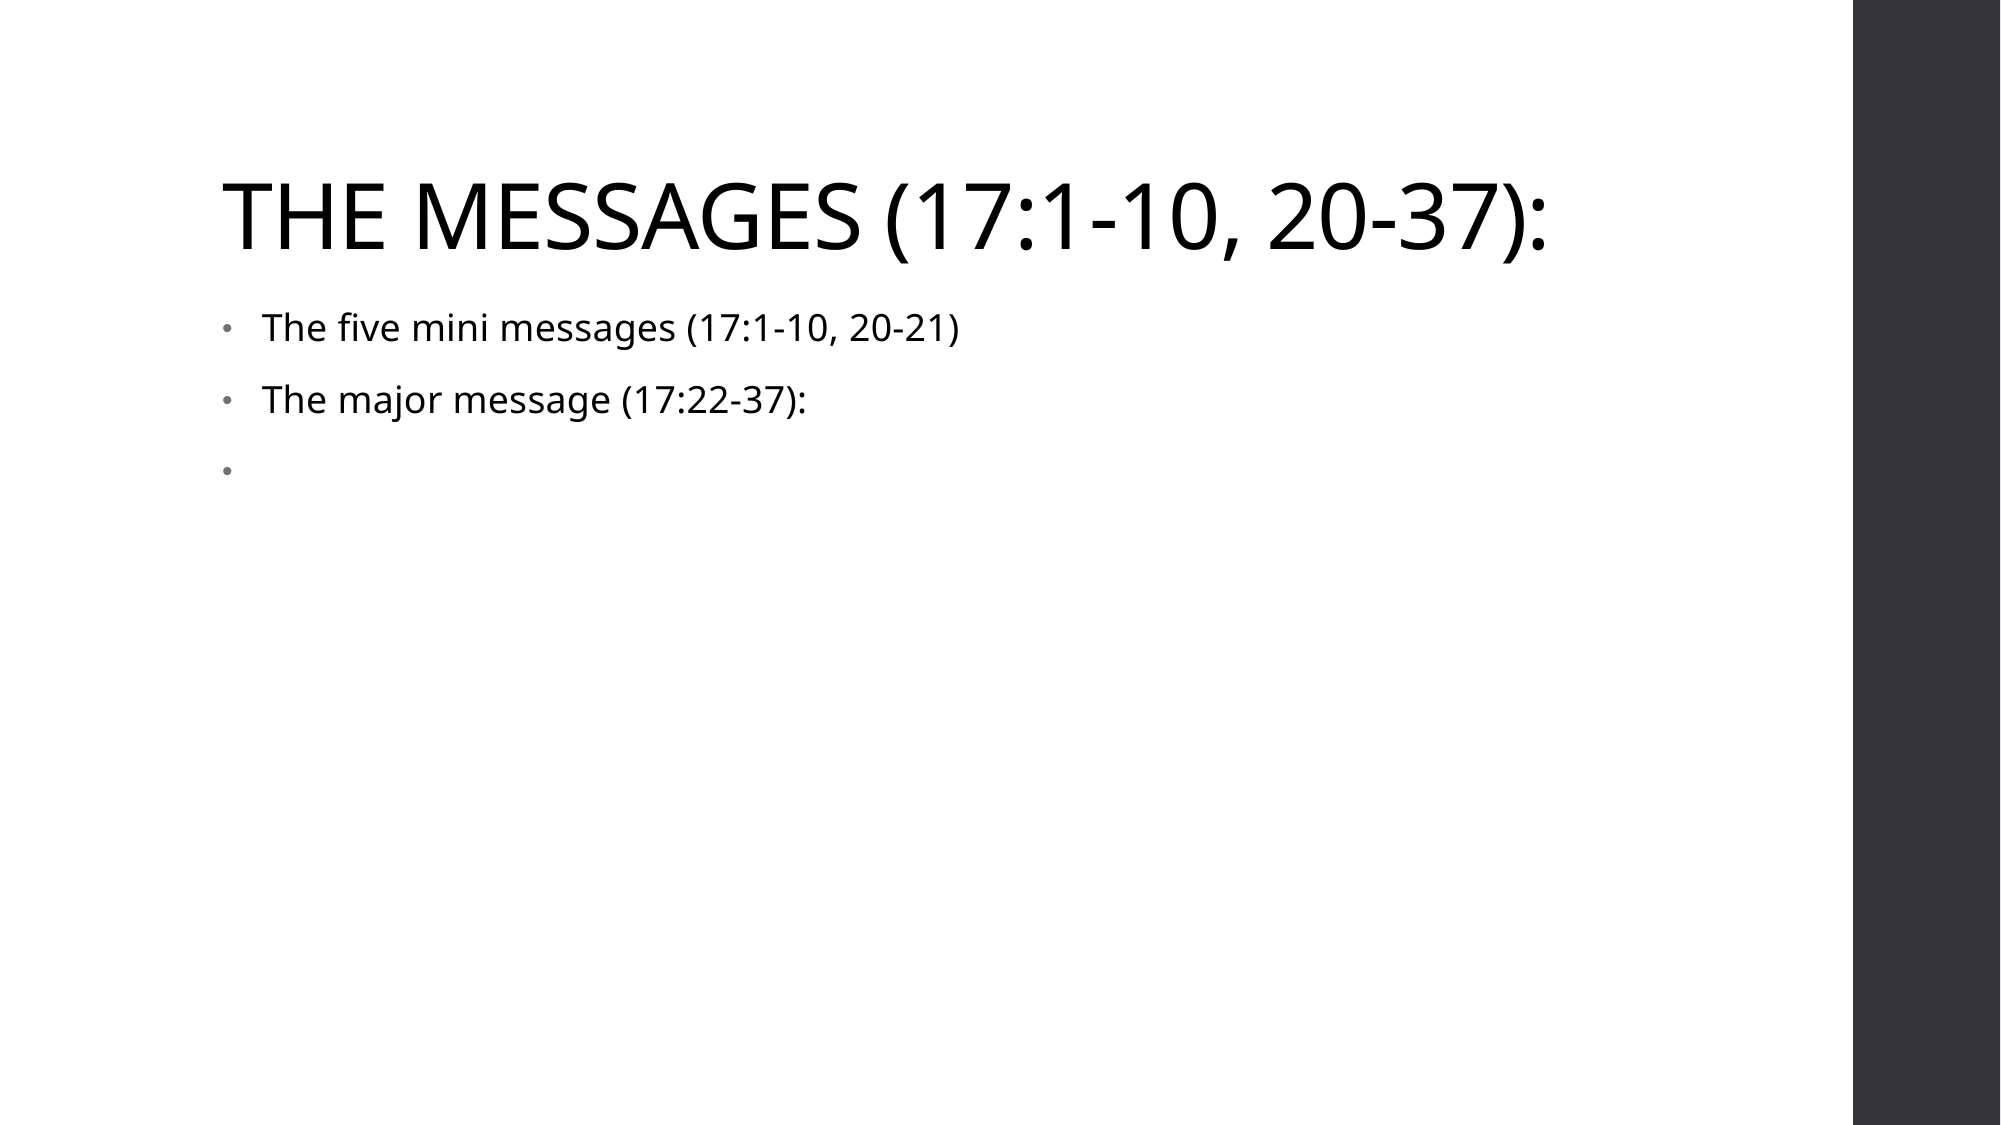

# THE MESSAGES (17:1-10, 20-37):
 The five mini messages (17:1-10, 20-21)
 The major message (17:22-37):